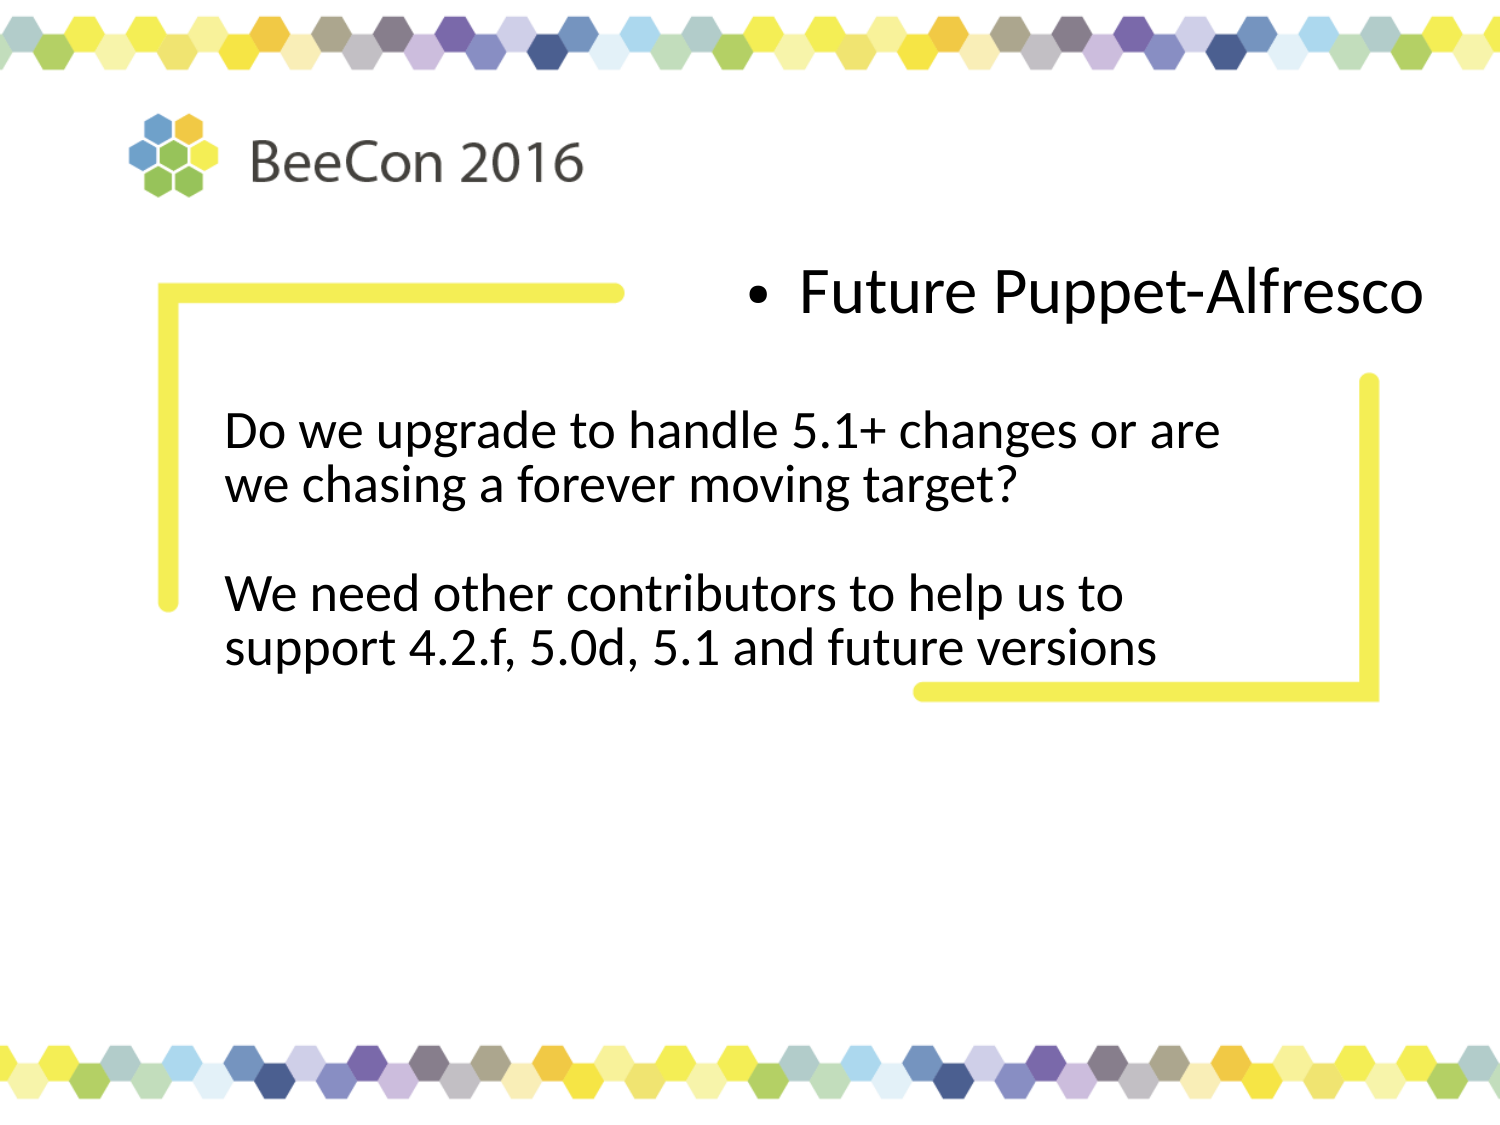

Future Puppet-Alfresco
# Do we upgrade to handle 5.1+ changes or are we chasing a forever moving target? We need other contributors to help us to support 4.2.f, 5.0d, 5.1 and future versions